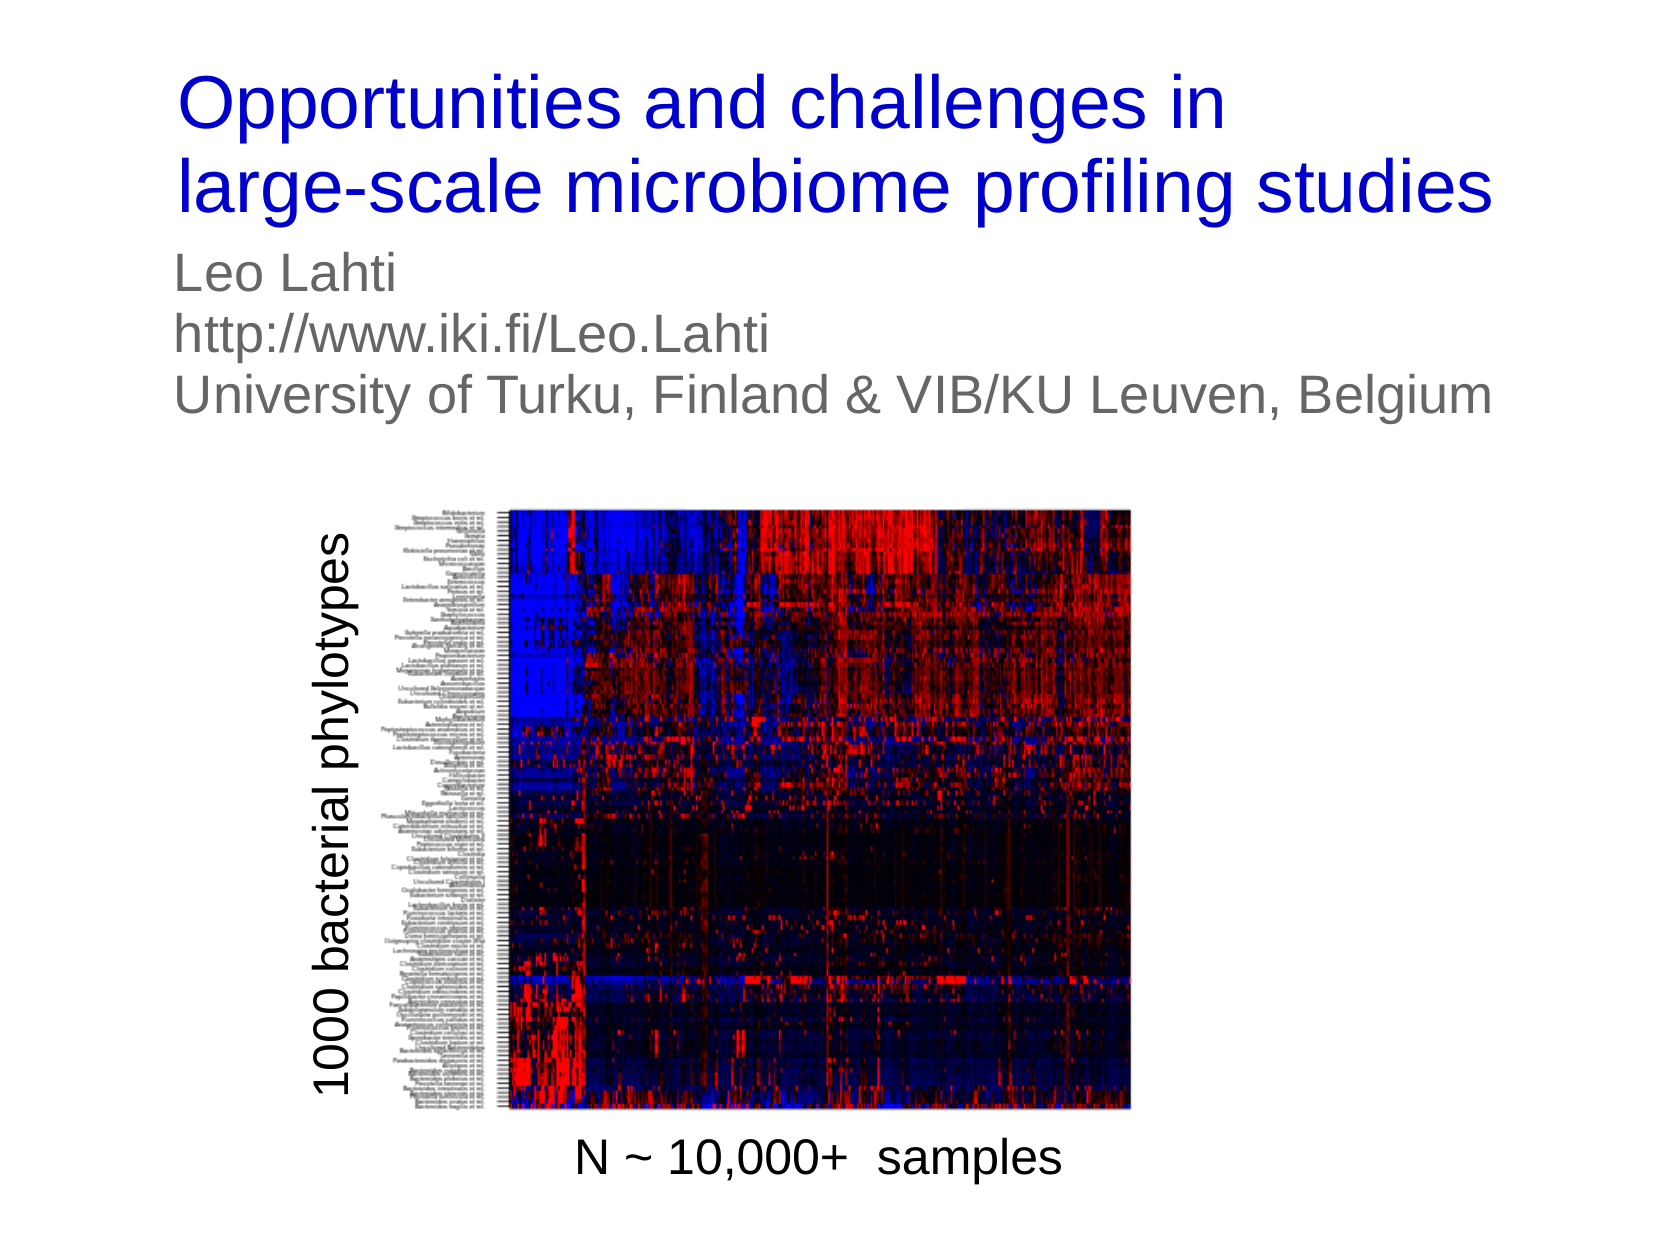

Opportunities and challenges in
large-scale microbiome profiling studies
# Leo Lahti
http://www.iki.fi/Leo.Lahti
University of Turku, Finland & VIB/KU Leuven, Belgium
1000 bacterial phylotypes
N ~ 10,000+ samples